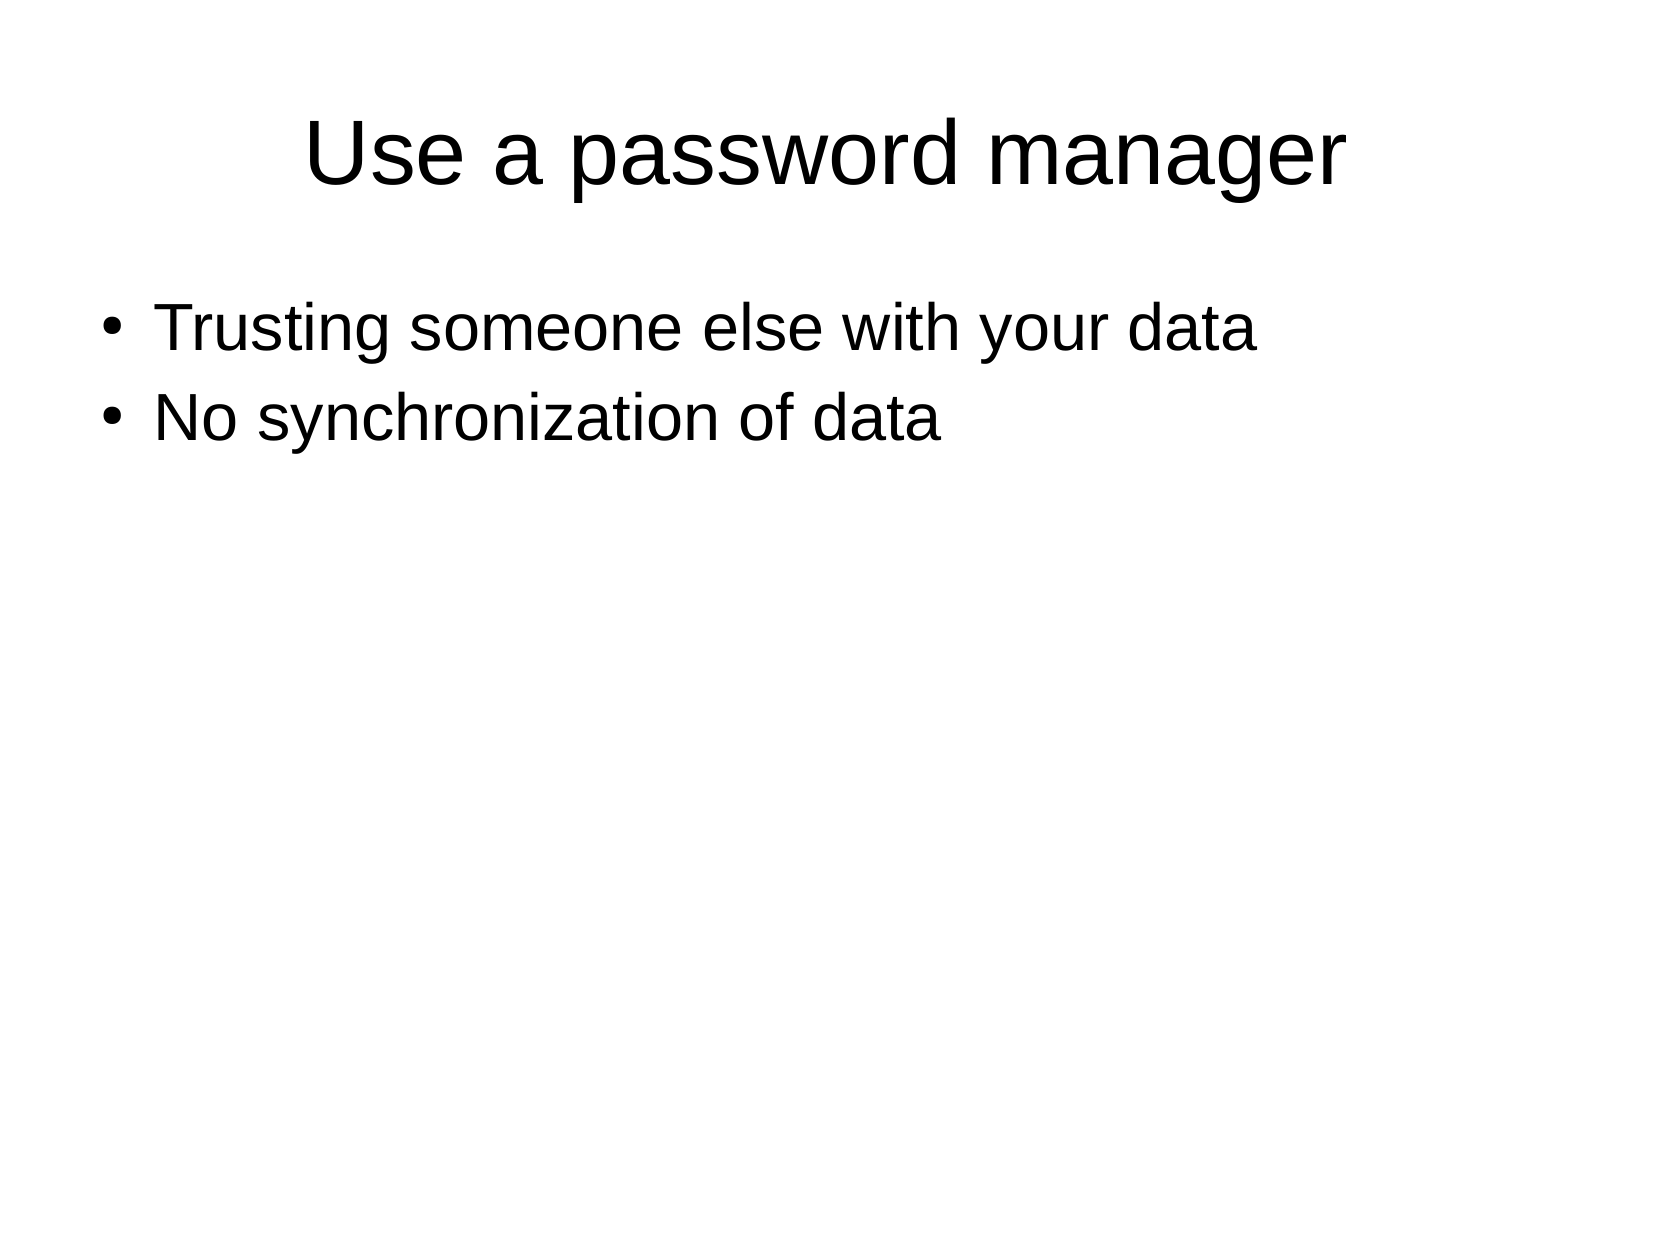

# Use a password manager
Trusting someone else with your data
No synchronization of data